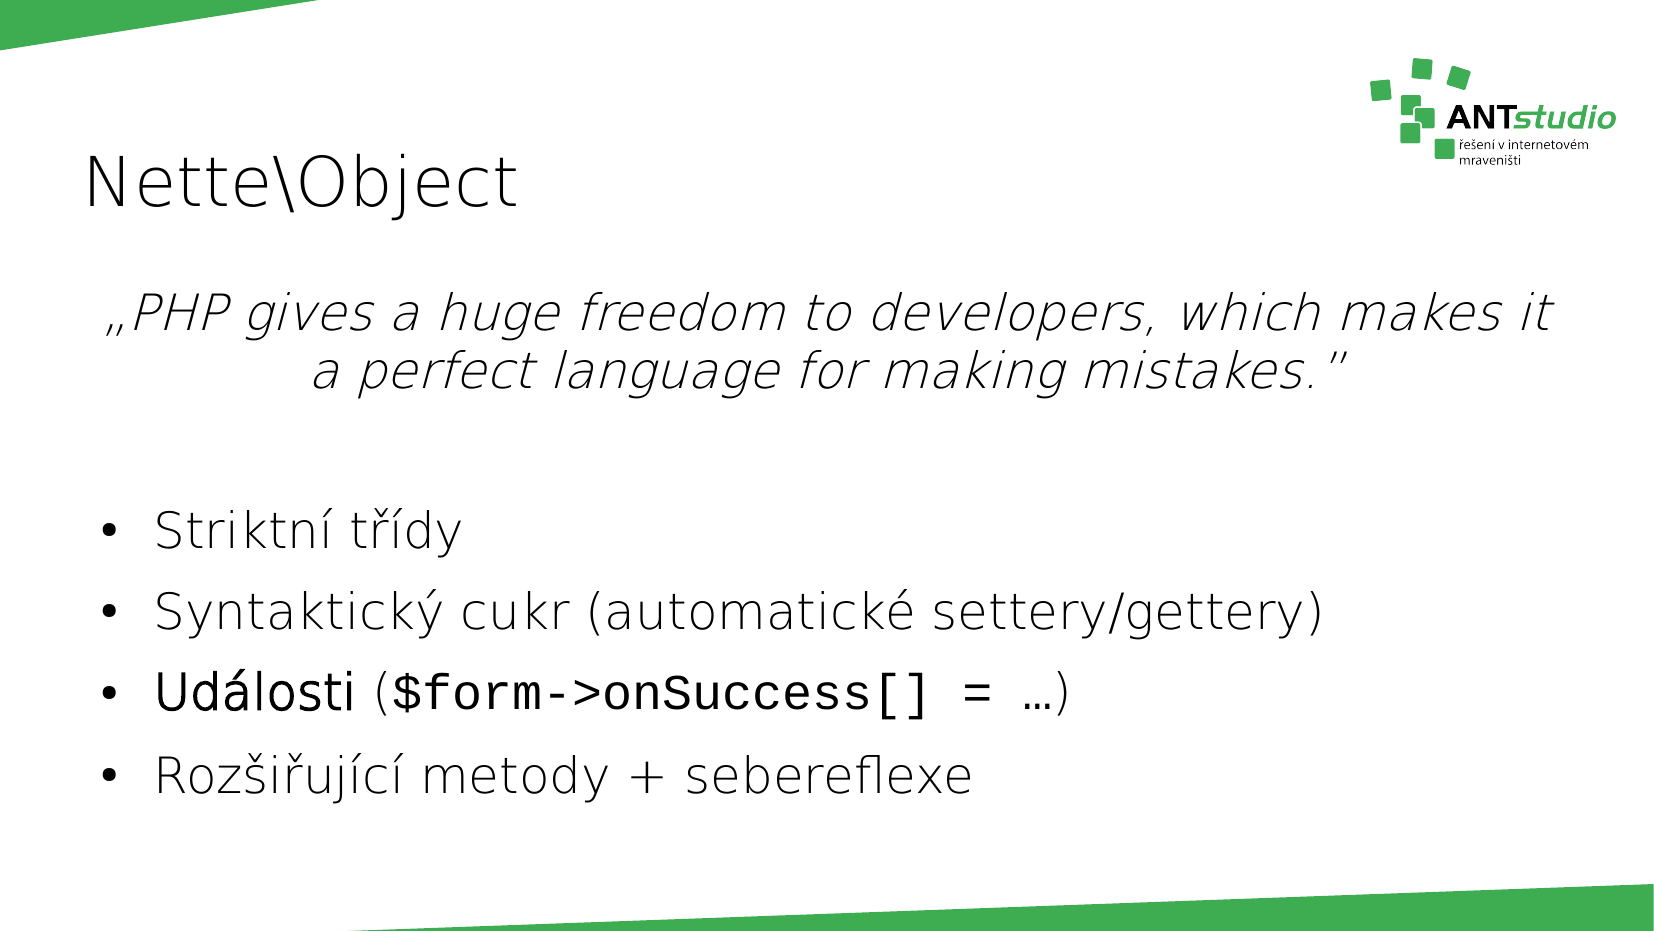

# Nette\Object
„PHP gives a huge freedom to developers, which makes it a perfect language for making mistakes.”
Striktní třídy
Syntaktický cukr (automatické settery/gettery)
Události ($form->onSuccess[] = …)
Rozšiřující metody + sebereflexe